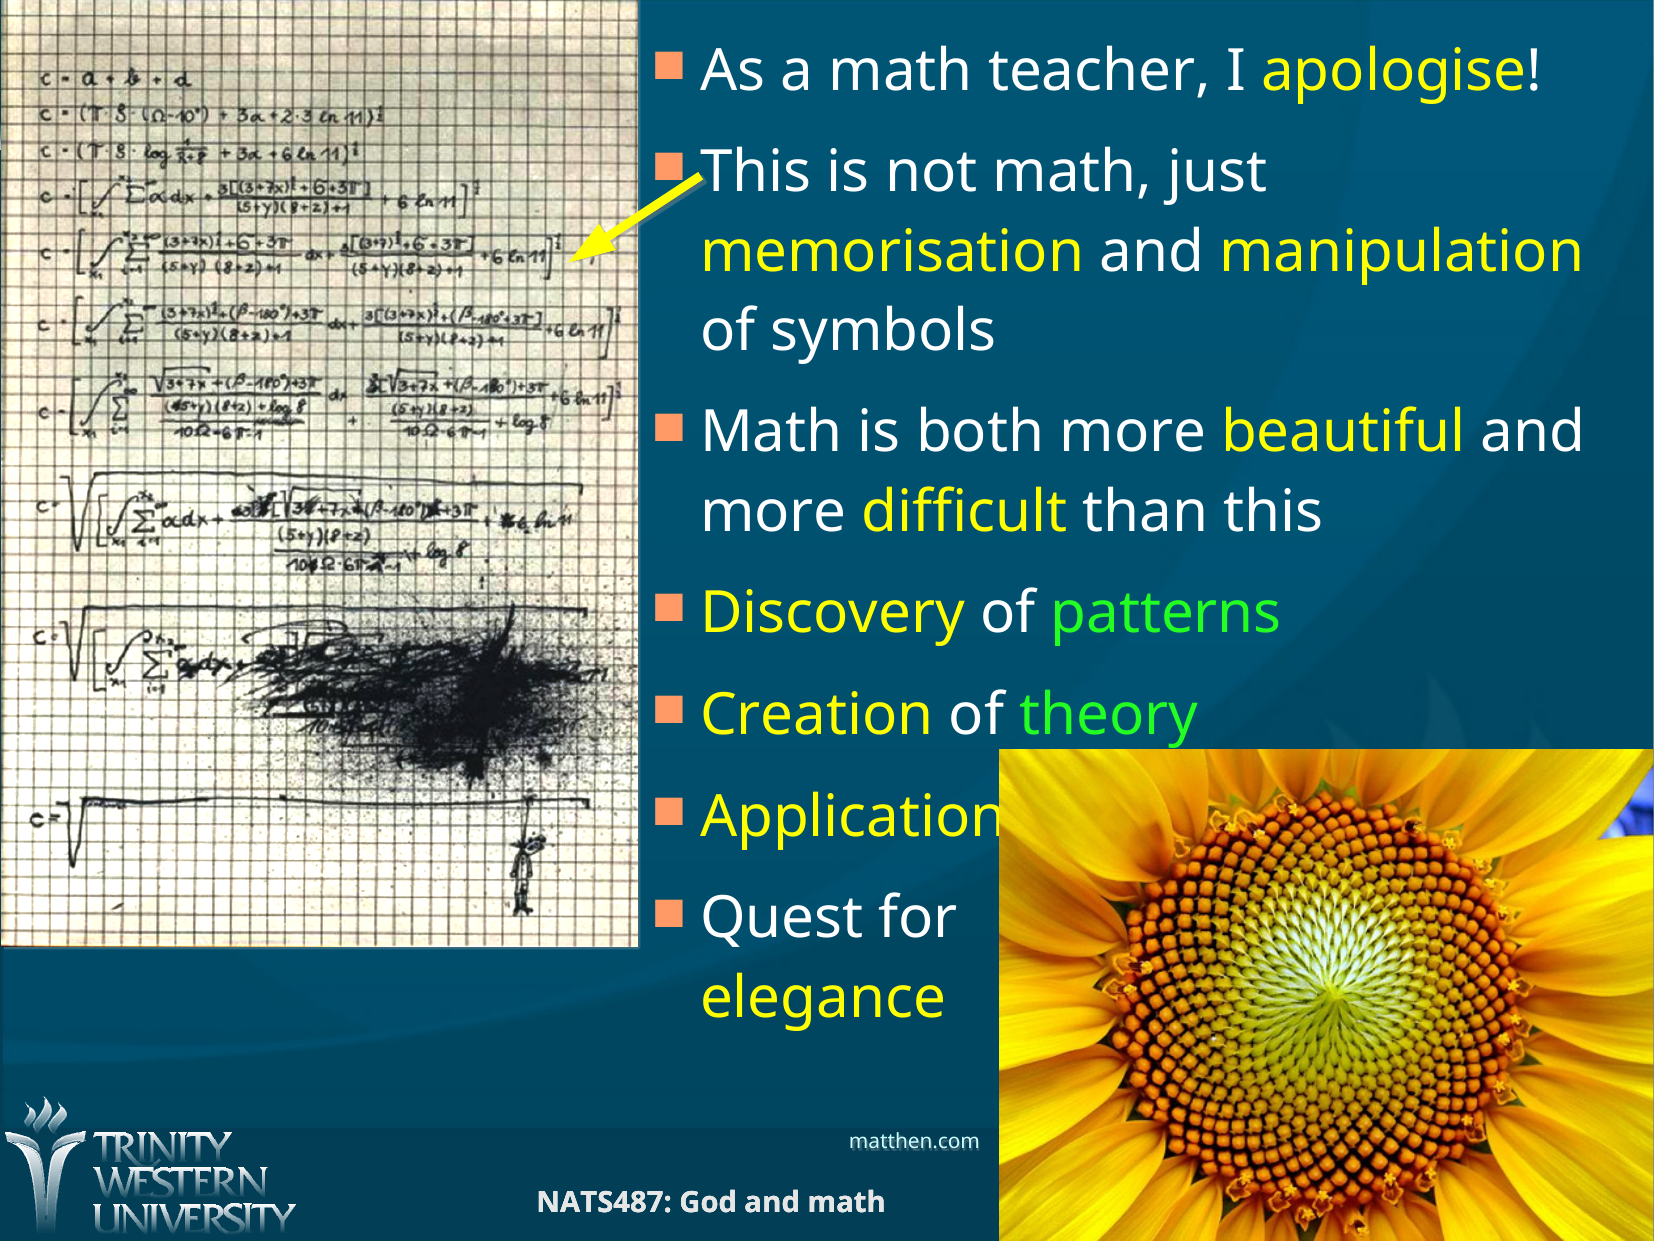

#
As a math teacher, I apologise!
This is not math, just memorisation and manipulation of symbols
Math is both more beautiful and more difficult than this
Discovery of patterns
Creation of theory
Application to new domains
Quest for
elegance
matthen.com
NATS487: God and math
19 Oct 2012
3